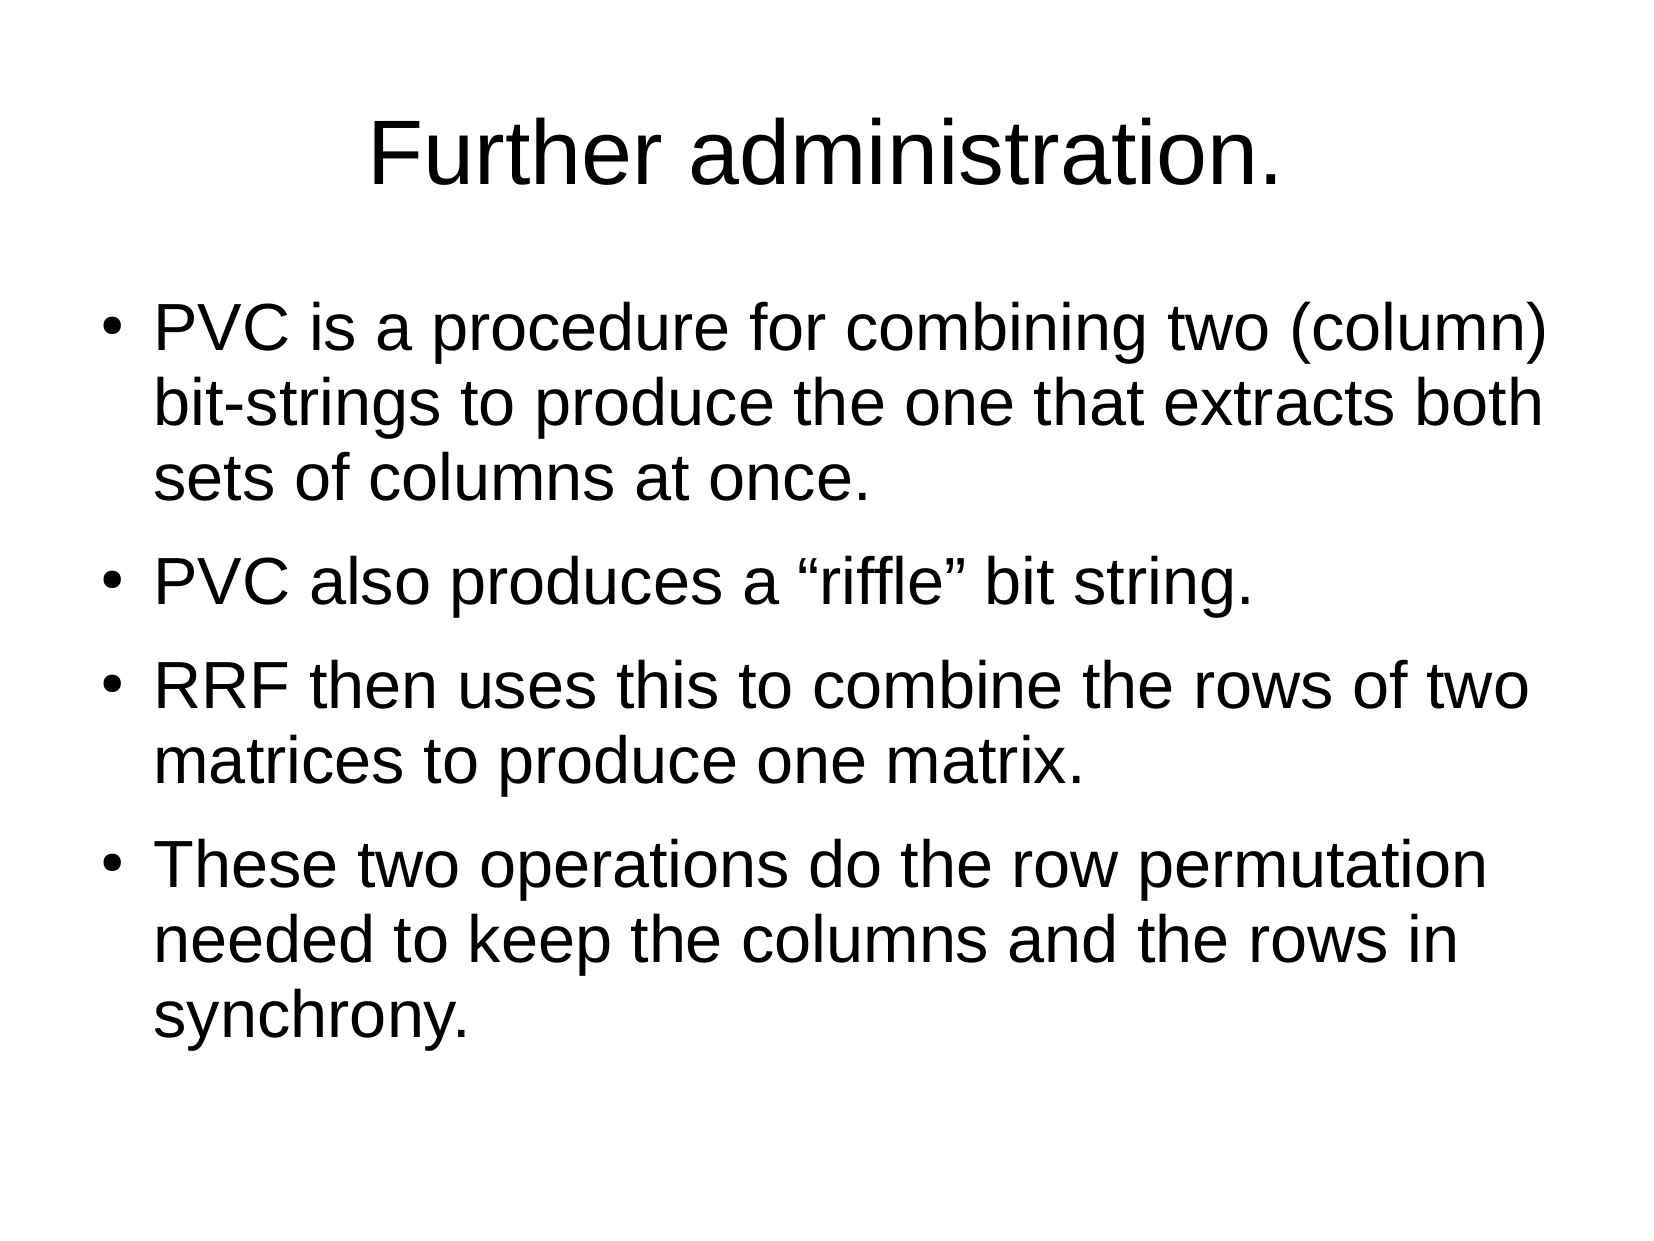

# Further administration.
PVC is a procedure for combining two (column) bit-strings to produce the one that extracts both sets of columns at once.
PVC also produces a “riffle” bit string.
RRF then uses this to combine the rows of two matrices to produce one matrix.
These two operations do the row permutation needed to keep the columns and the rows in synchrony.